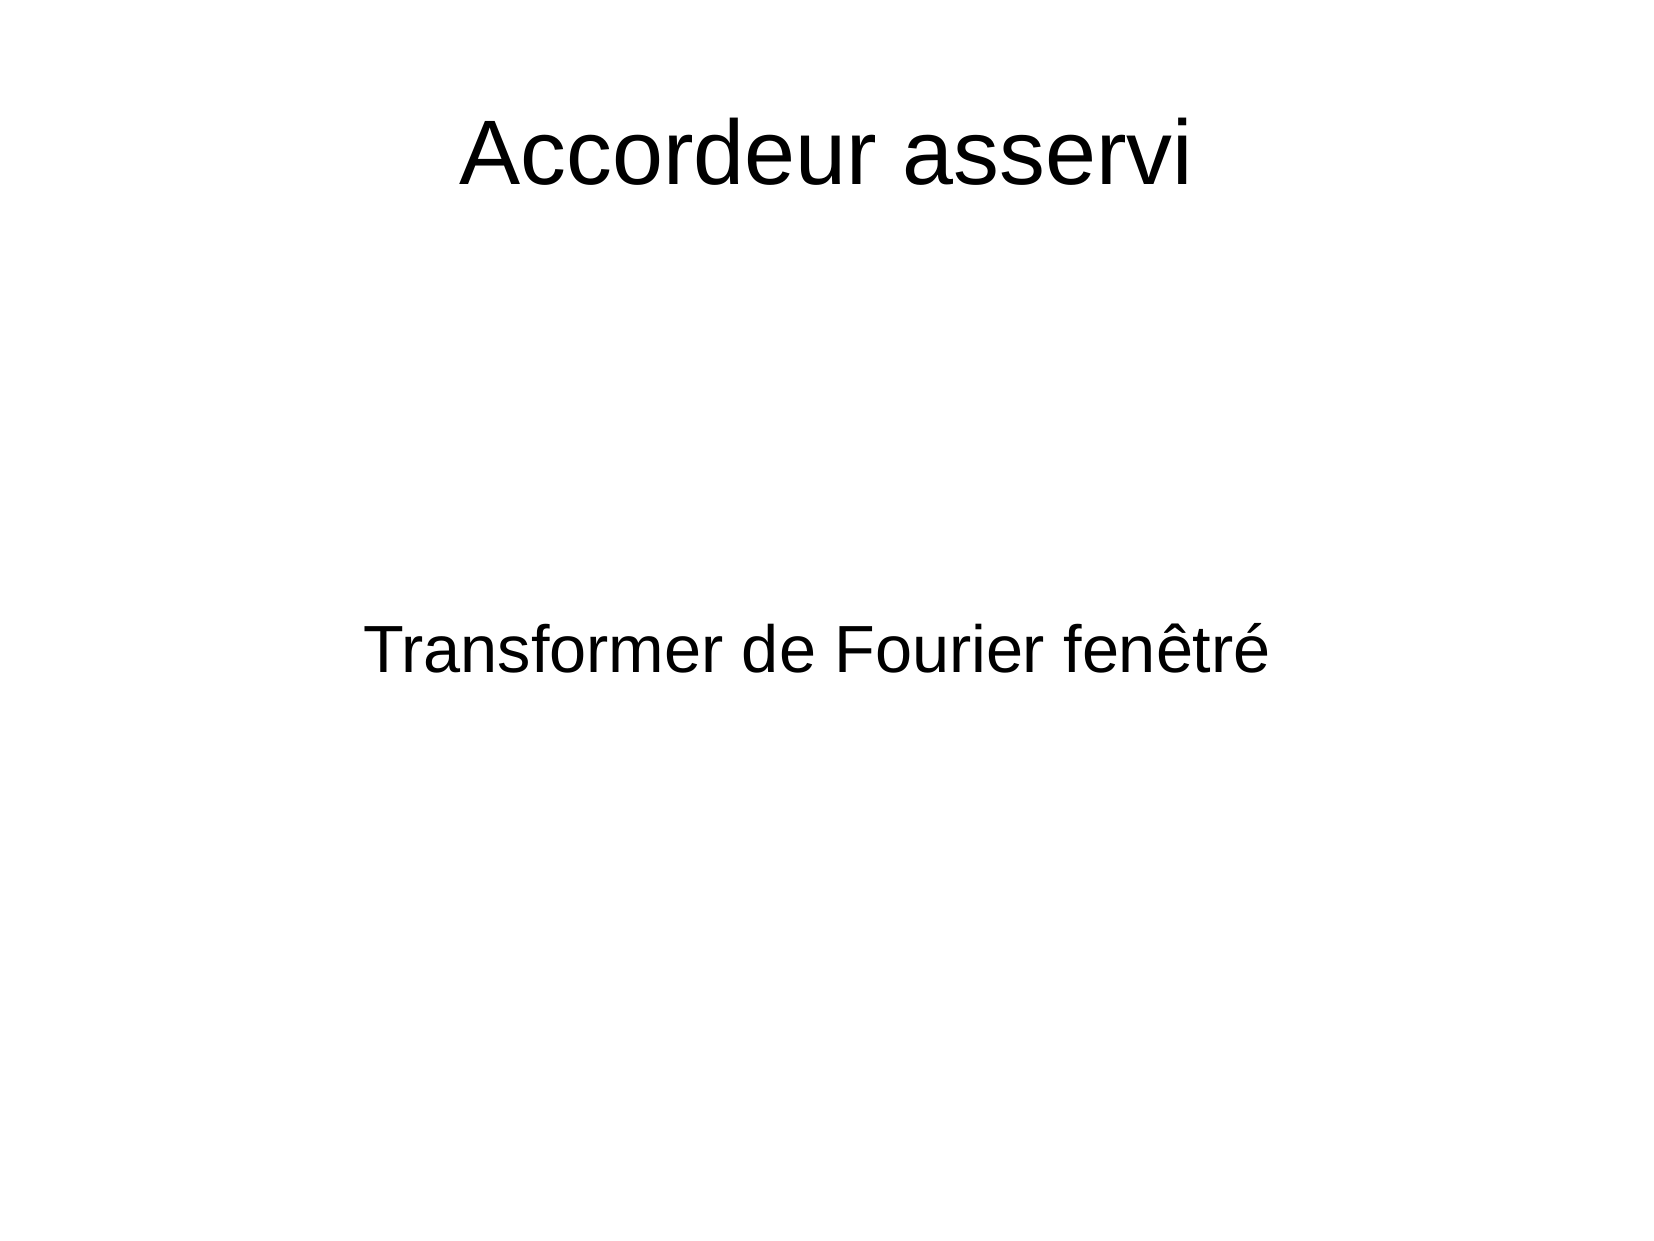

# Accordeur asservi
Transformer de Fourier fenêtré